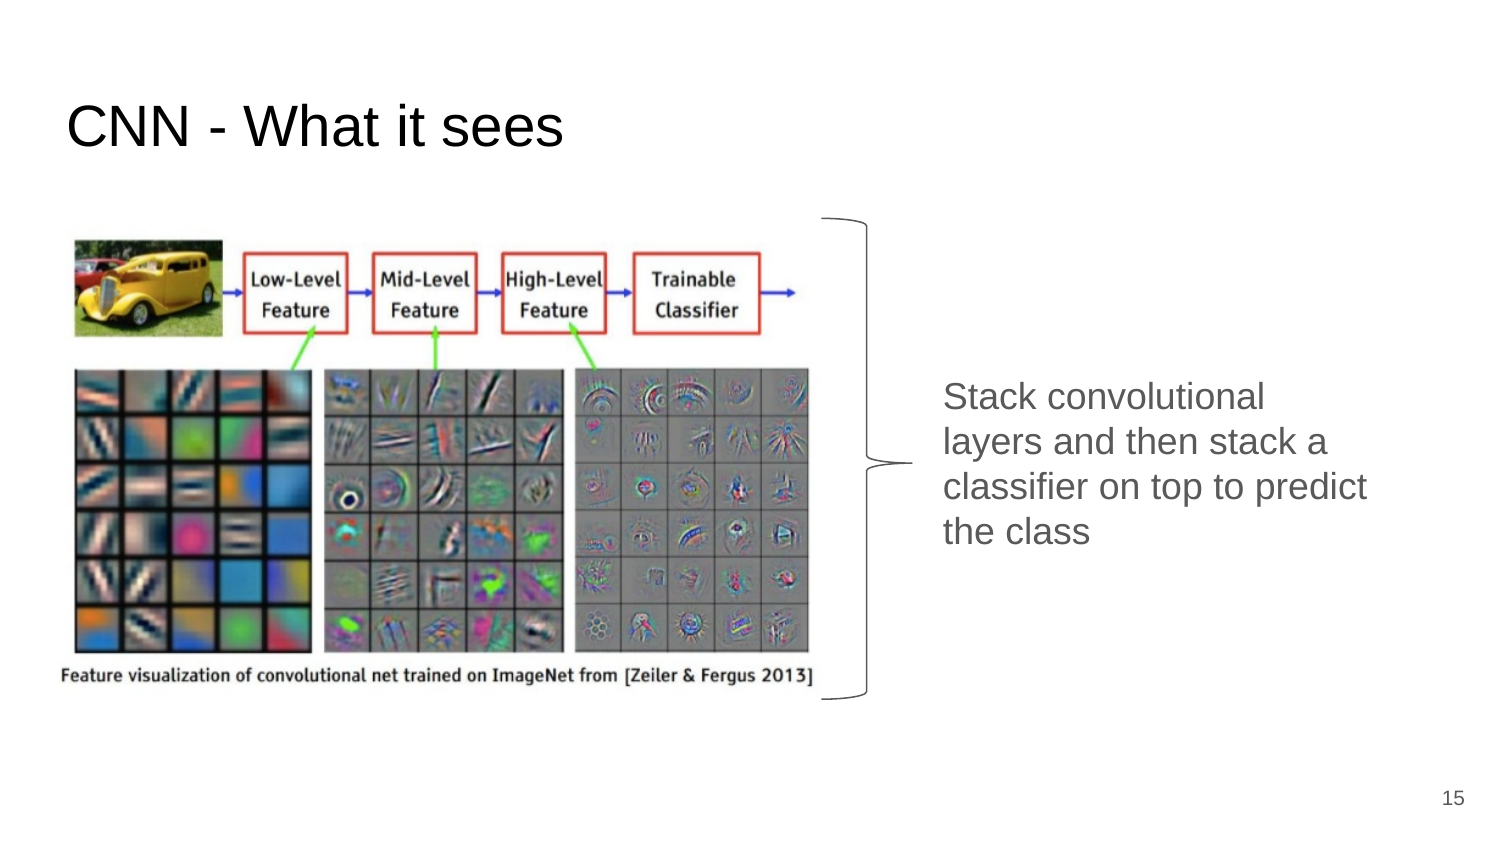

# CNN - What it sees
Stack convolutional layers and then stack a classifier on top to predict the class